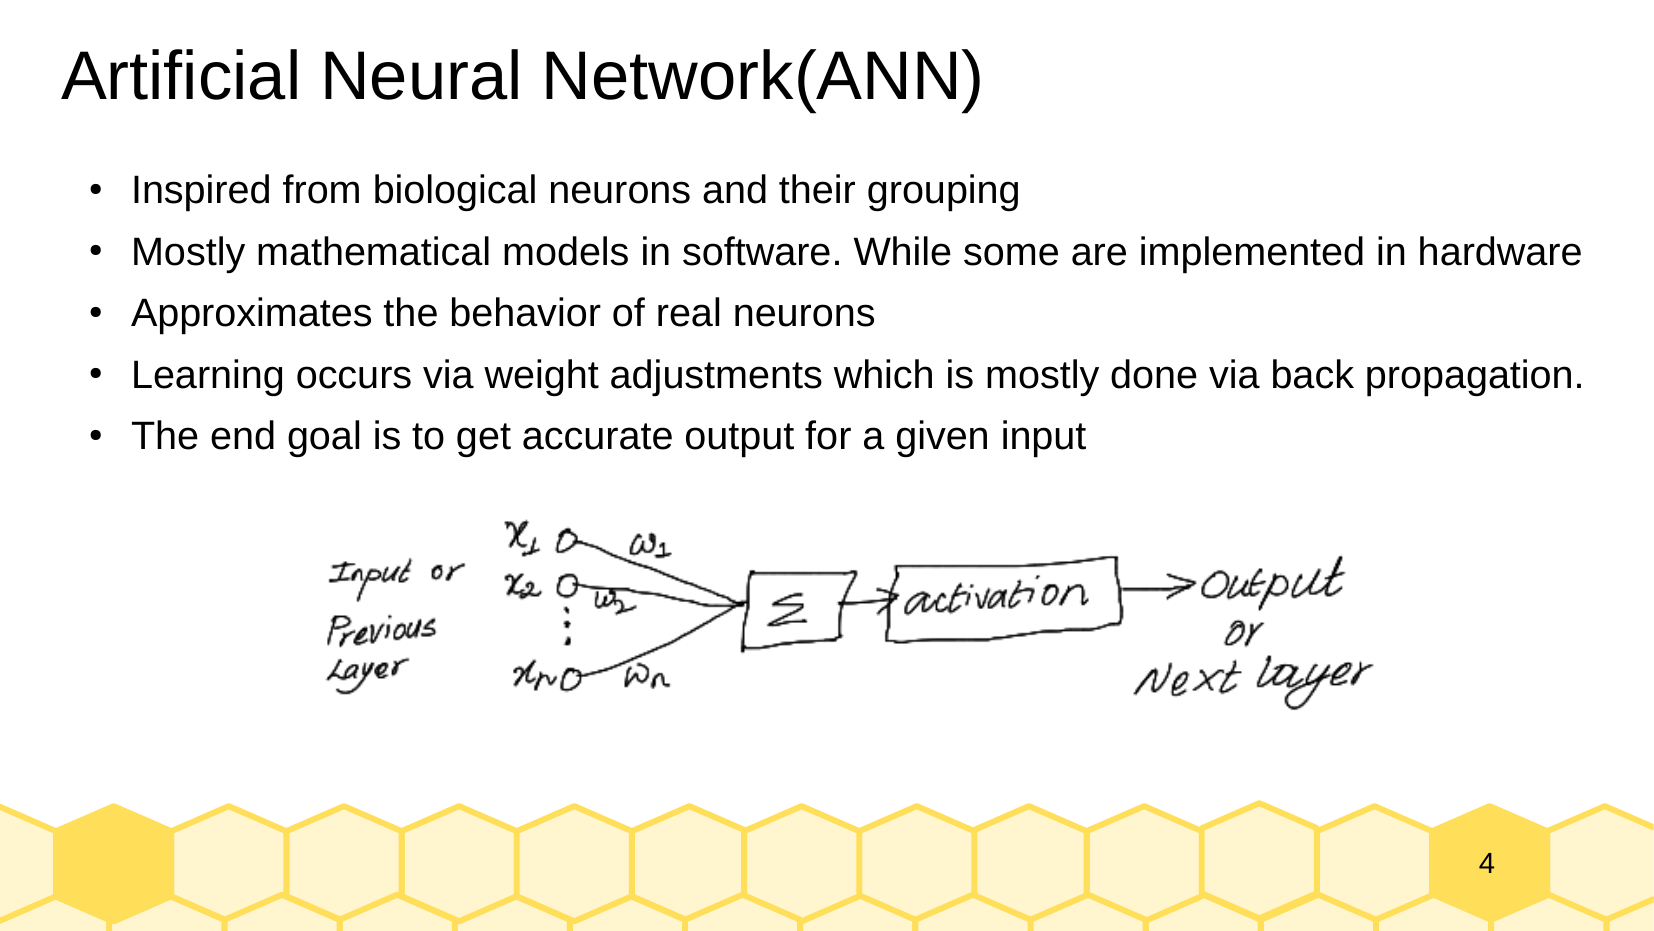

# Artificial Neural Network(ANN)
Inspired from biological neurons and their grouping
Mostly mathematical models in software. While some are implemented in hardware
Approximates the behavior of real neurons
Learning occurs via weight adjustments which is mostly done via back propagation.
The end goal is to get accurate output for a given input